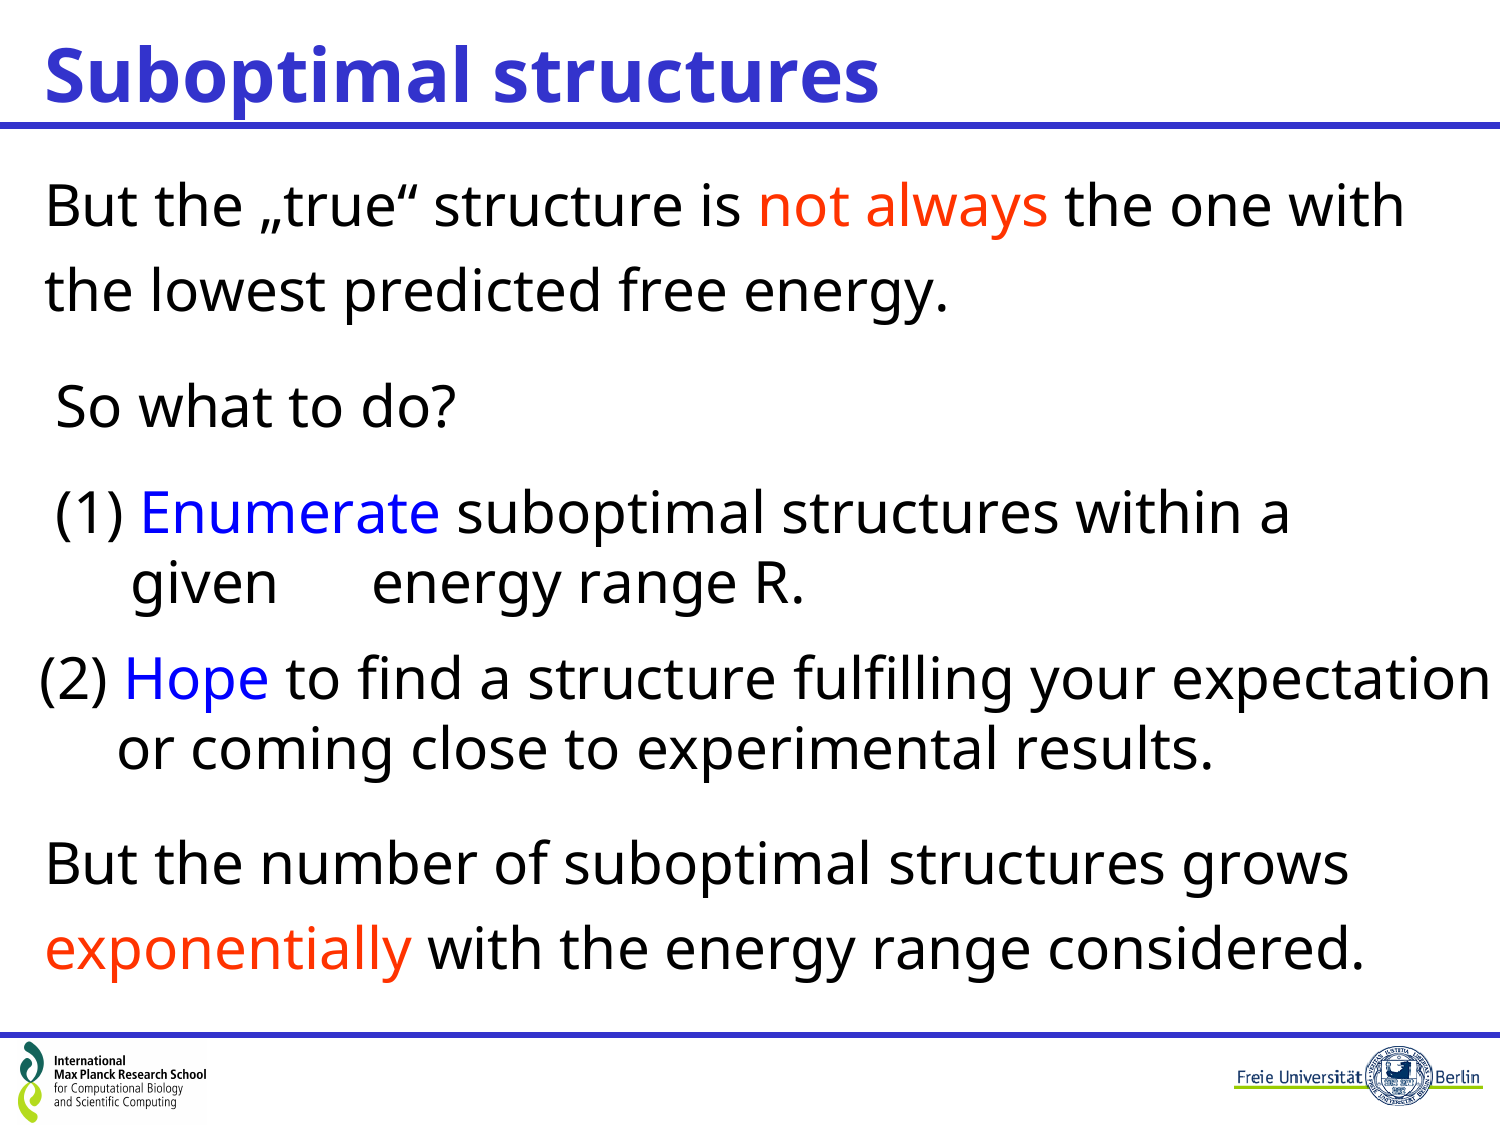

# Suboptimal structures
But the „true“ structure is not always the one with
the lowest predicted free energy.
So what to do?
(1) Enumerate suboptimal structures within a given energy range R.
(2) Hope to find a structure fulfilling your expectation
 or coming close to experimental results.
But the number of suboptimal structures grows
exponentially with the energy range considered.